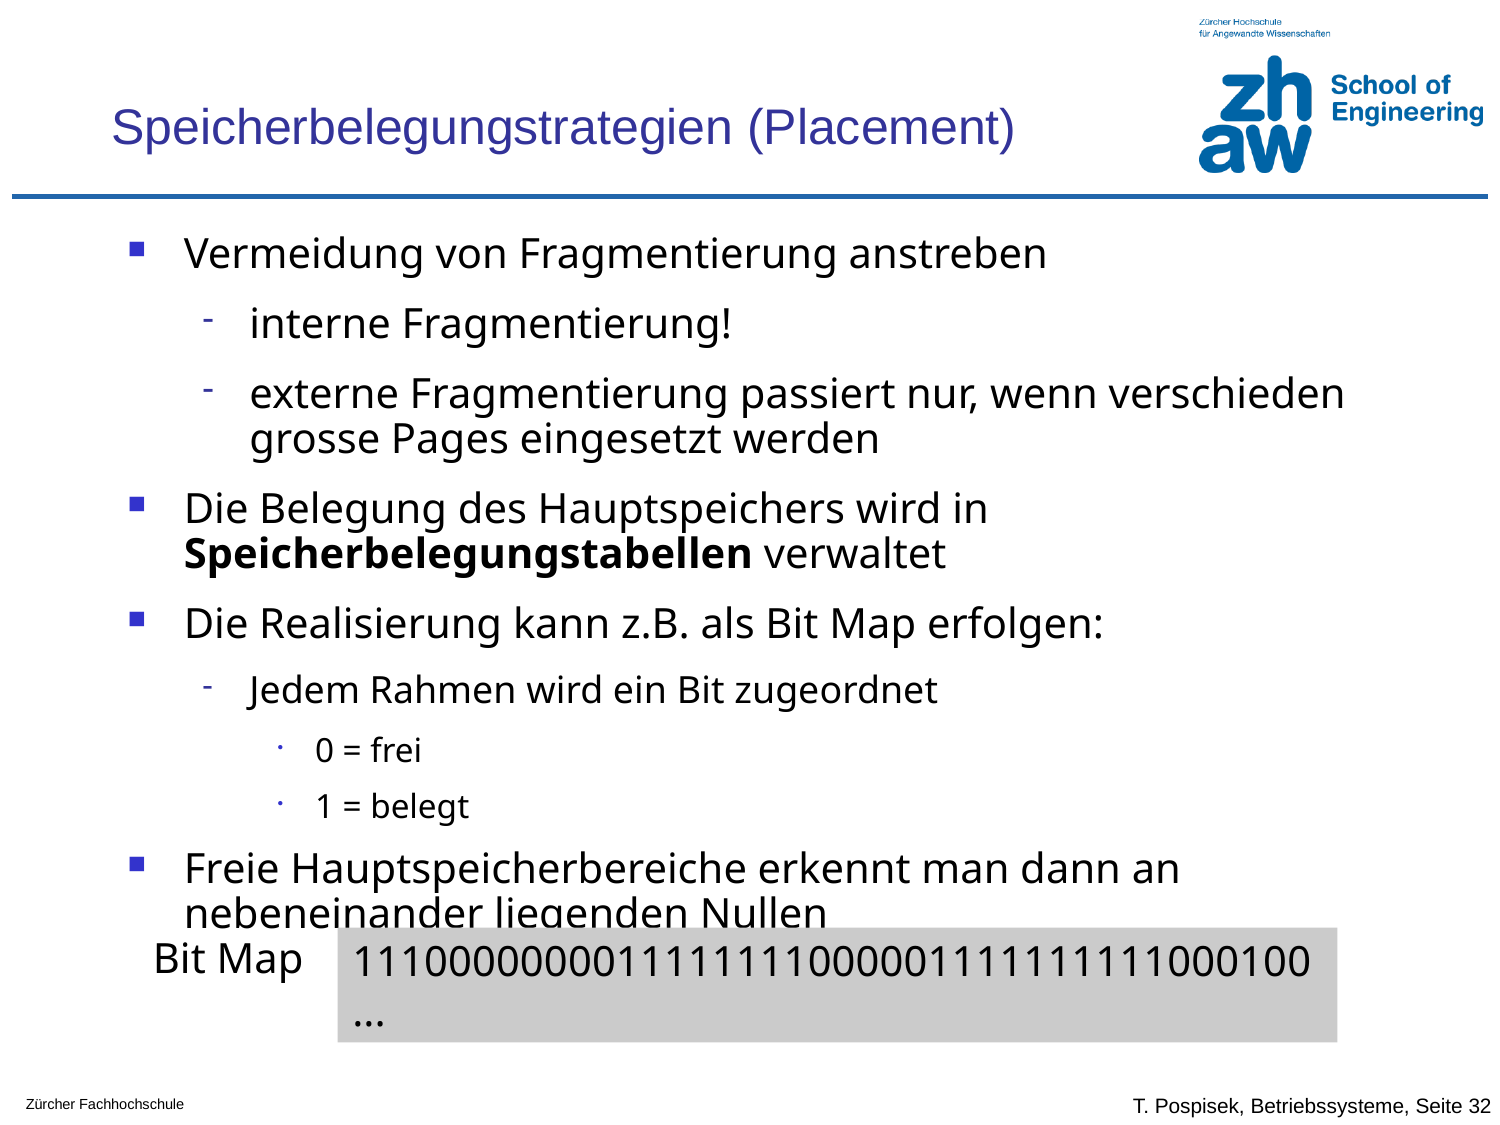

# Speicherbelegungstrategien (Placement)
Vermeidung von Fragmentierung anstreben
interne Fragmentierung!
externe Fragmentierung passiert nur, wenn verschieden grosse Pages eingesetzt werden
Die Belegung des Hauptspeichers wird in Speicherbelegungstabellen verwaltet
Die Realisierung kann z.B. als Bit Map erfolgen:
Jedem Rahmen wird ein Bit zugeordnet
0 = frei
1 = belegt
Freie Hauptspeicherbereiche erkennt man dann an nebeneinander liegenden Nullen
Bit Map
1110000000011111111000001111111111000100...